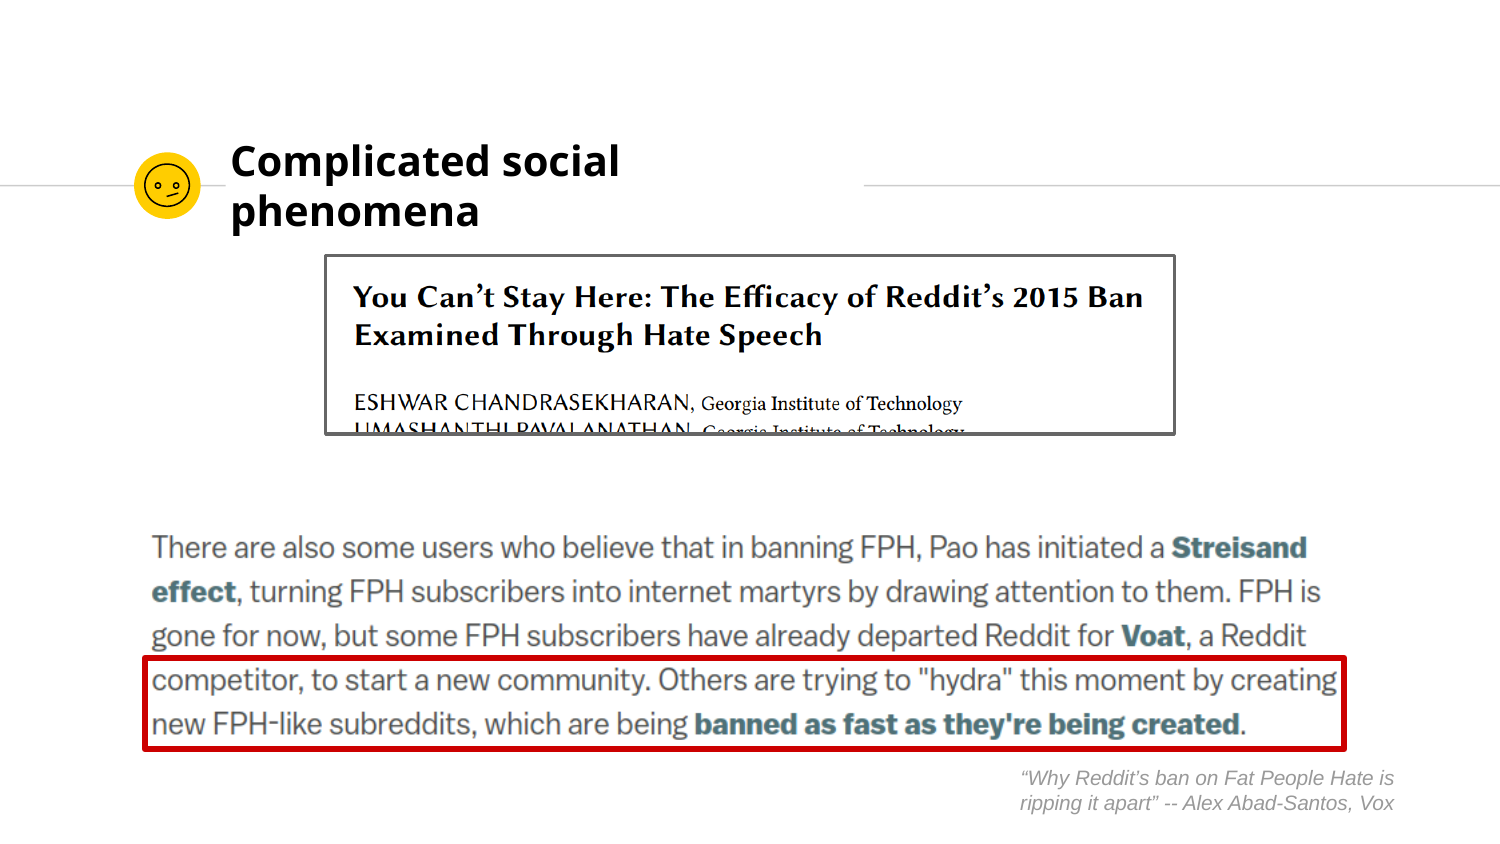

# Complicated social phenomena
“Why Reddit’s ban on Fat People Hate is ripping it apart” -- Alex Abad-Santos, Vox